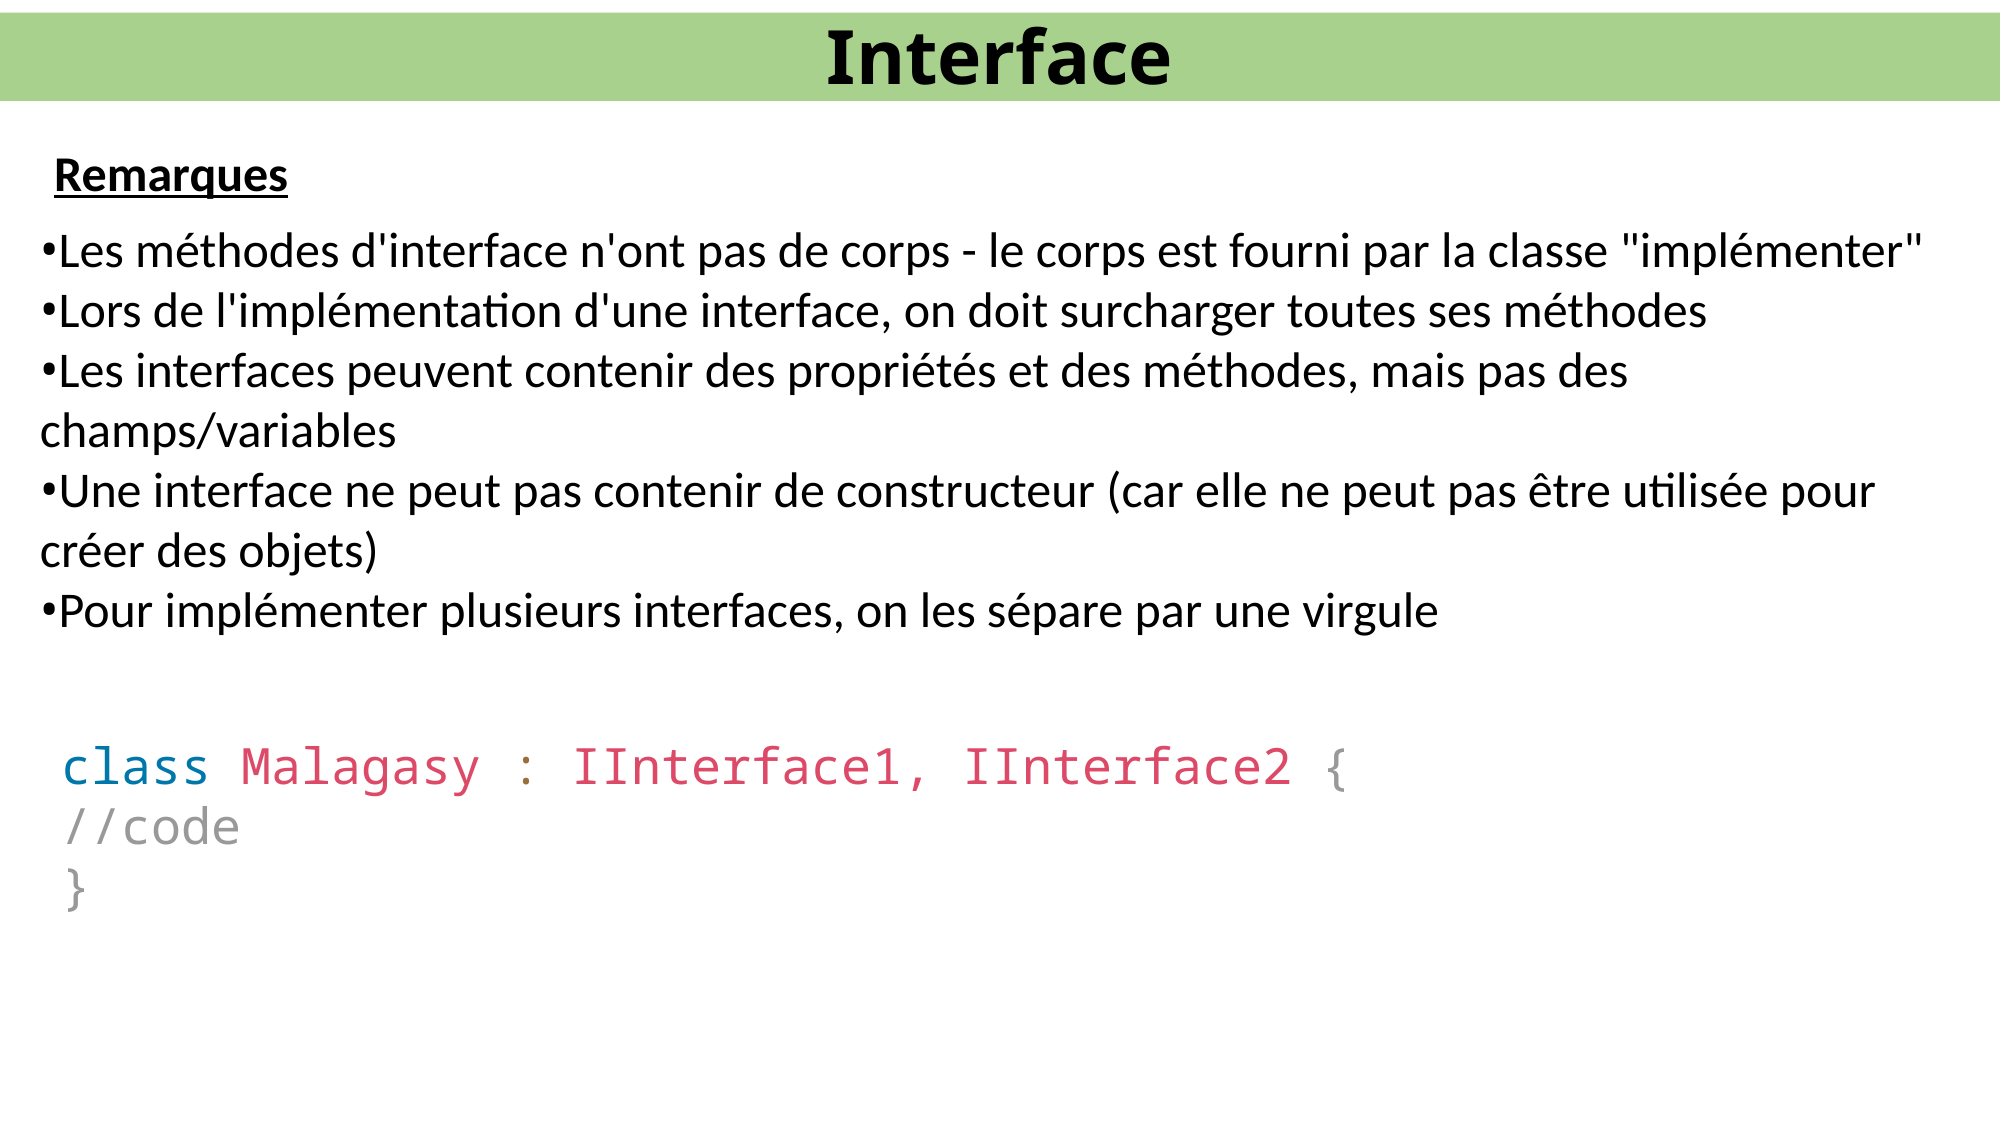

Interface
Remarques
Les méthodes d'interface n'ont pas de corps - le corps est fourni par la classe "implémenter"
Lors de l'implémentation d'une interface, on doit surcharger toutes ses méthodes
Les interfaces peuvent contenir des propriétés et des méthodes, mais pas des champs/variables
Une interface ne peut pas contenir de constructeur (car elle ne peut pas être utilisée pour créer des objets)
Pour implémenter plusieurs interfaces, on les sépare par une virgule
class Malagasy : IInterface1, IInterface2 {
//code
}